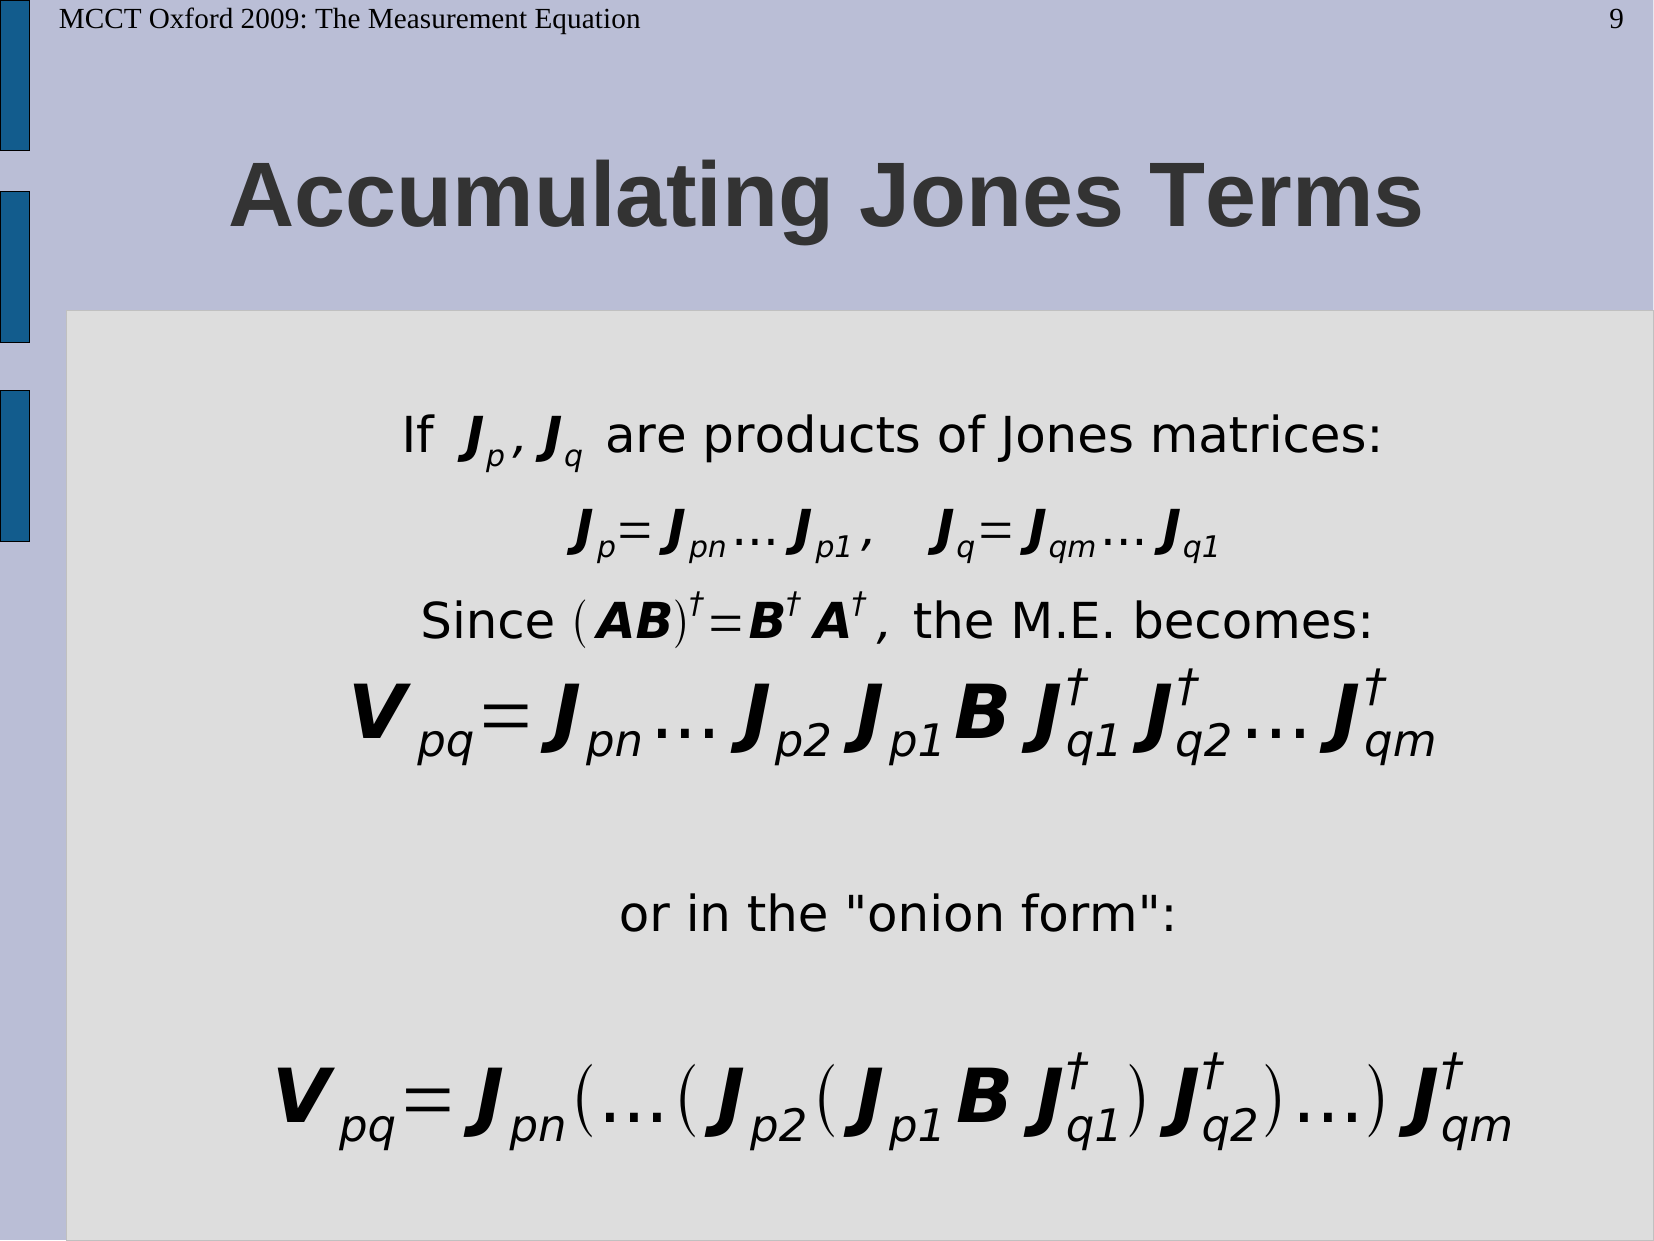

MCCT Oxford 2009: The Measurement Equation
9
# Accumulating Jones Terms